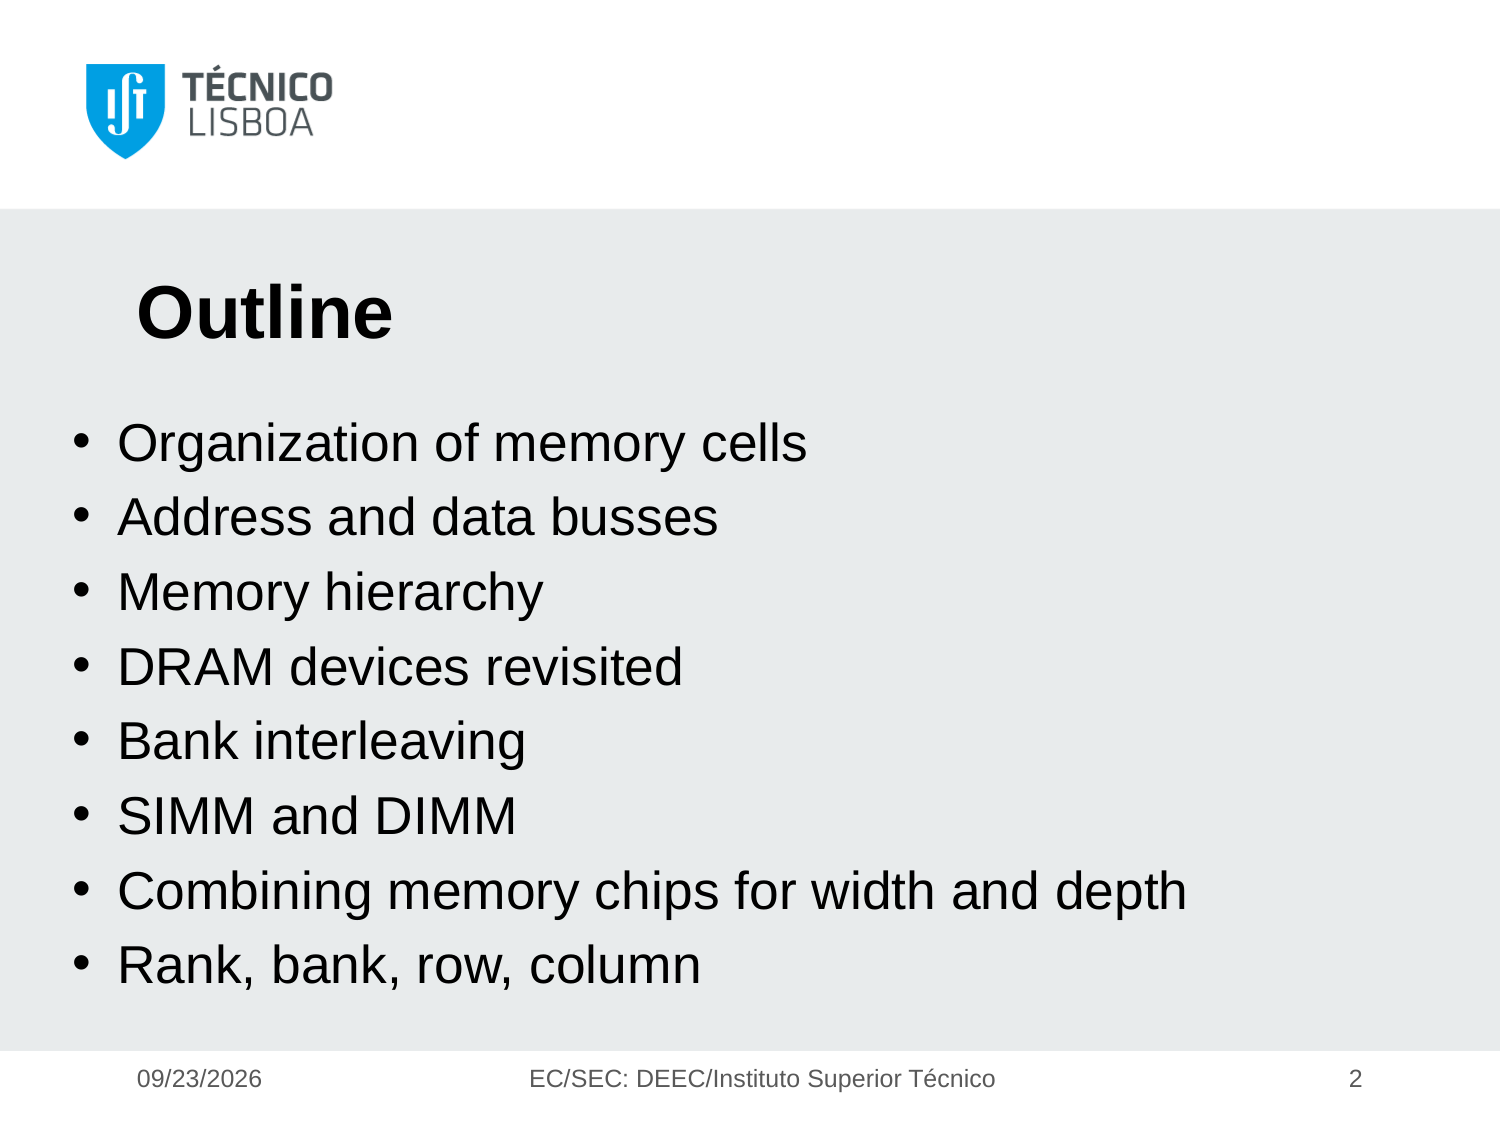

# Outline
Organization of memory cells
Address and data busses
Memory hierarchy
DRAM devices revisited
Bank interleaving
SIMM and DIMM
Combining memory chips for width and depth
Rank, bank, row, column
EC/SEC: DEEC/Instituto Superior Técnico
2